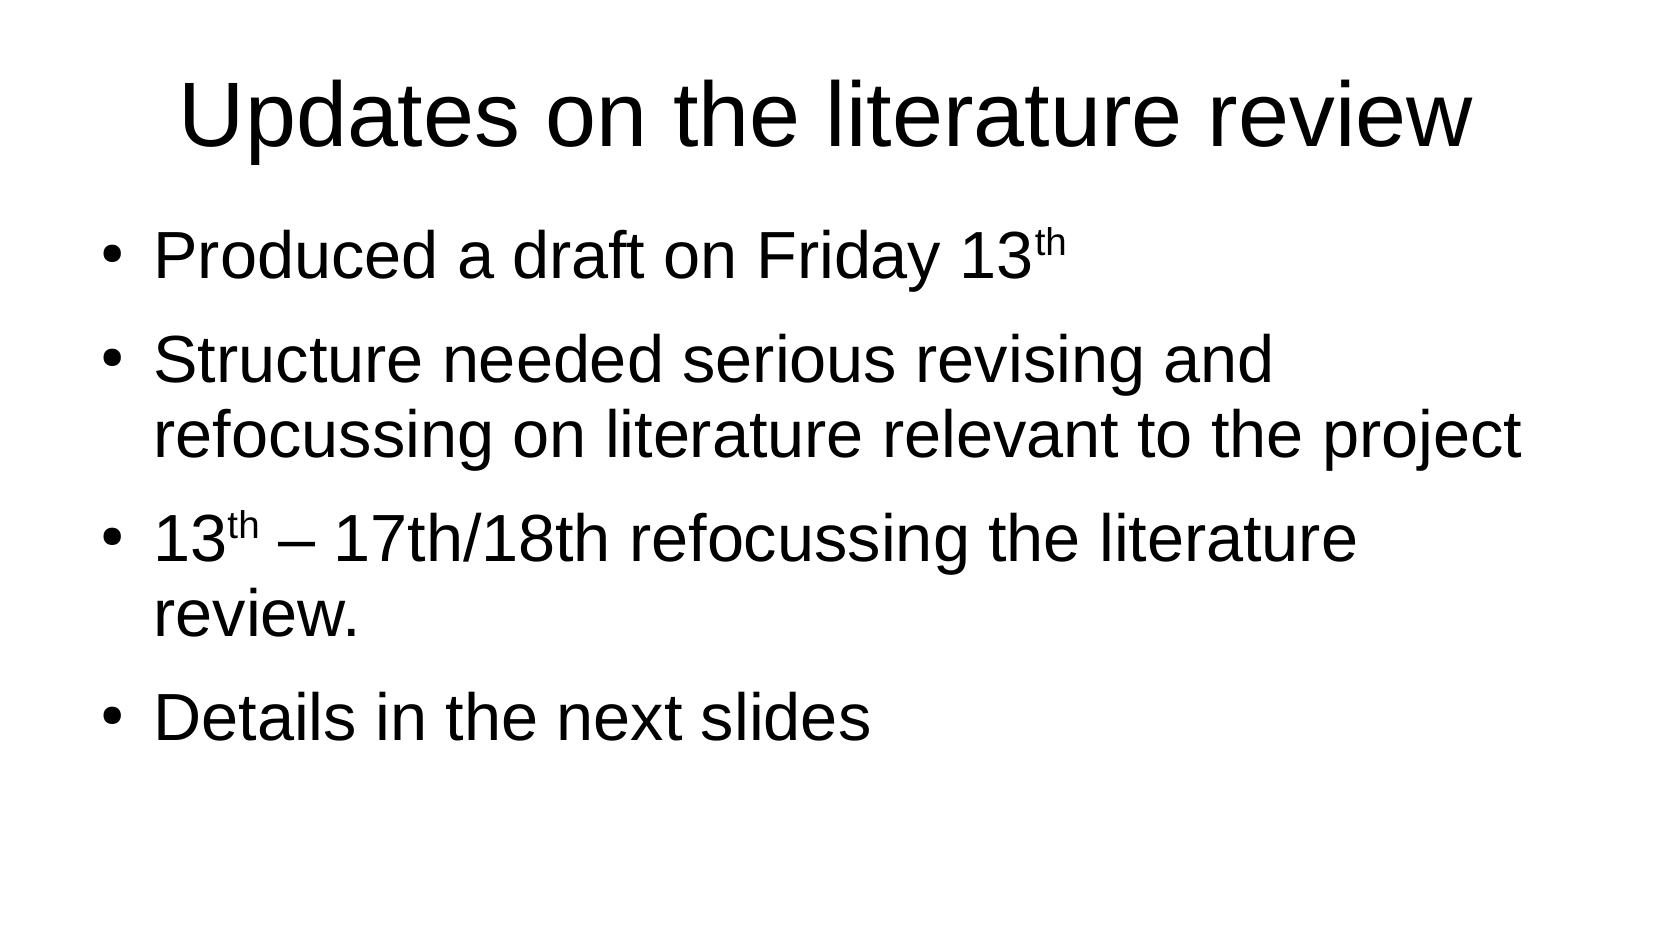

# Updates on the literature review
Produced a draft on Friday 13th
Structure needed serious revising and refocussing on literature relevant to the project
13th – 17th/18th refocussing the literature review.
Details in the next slides